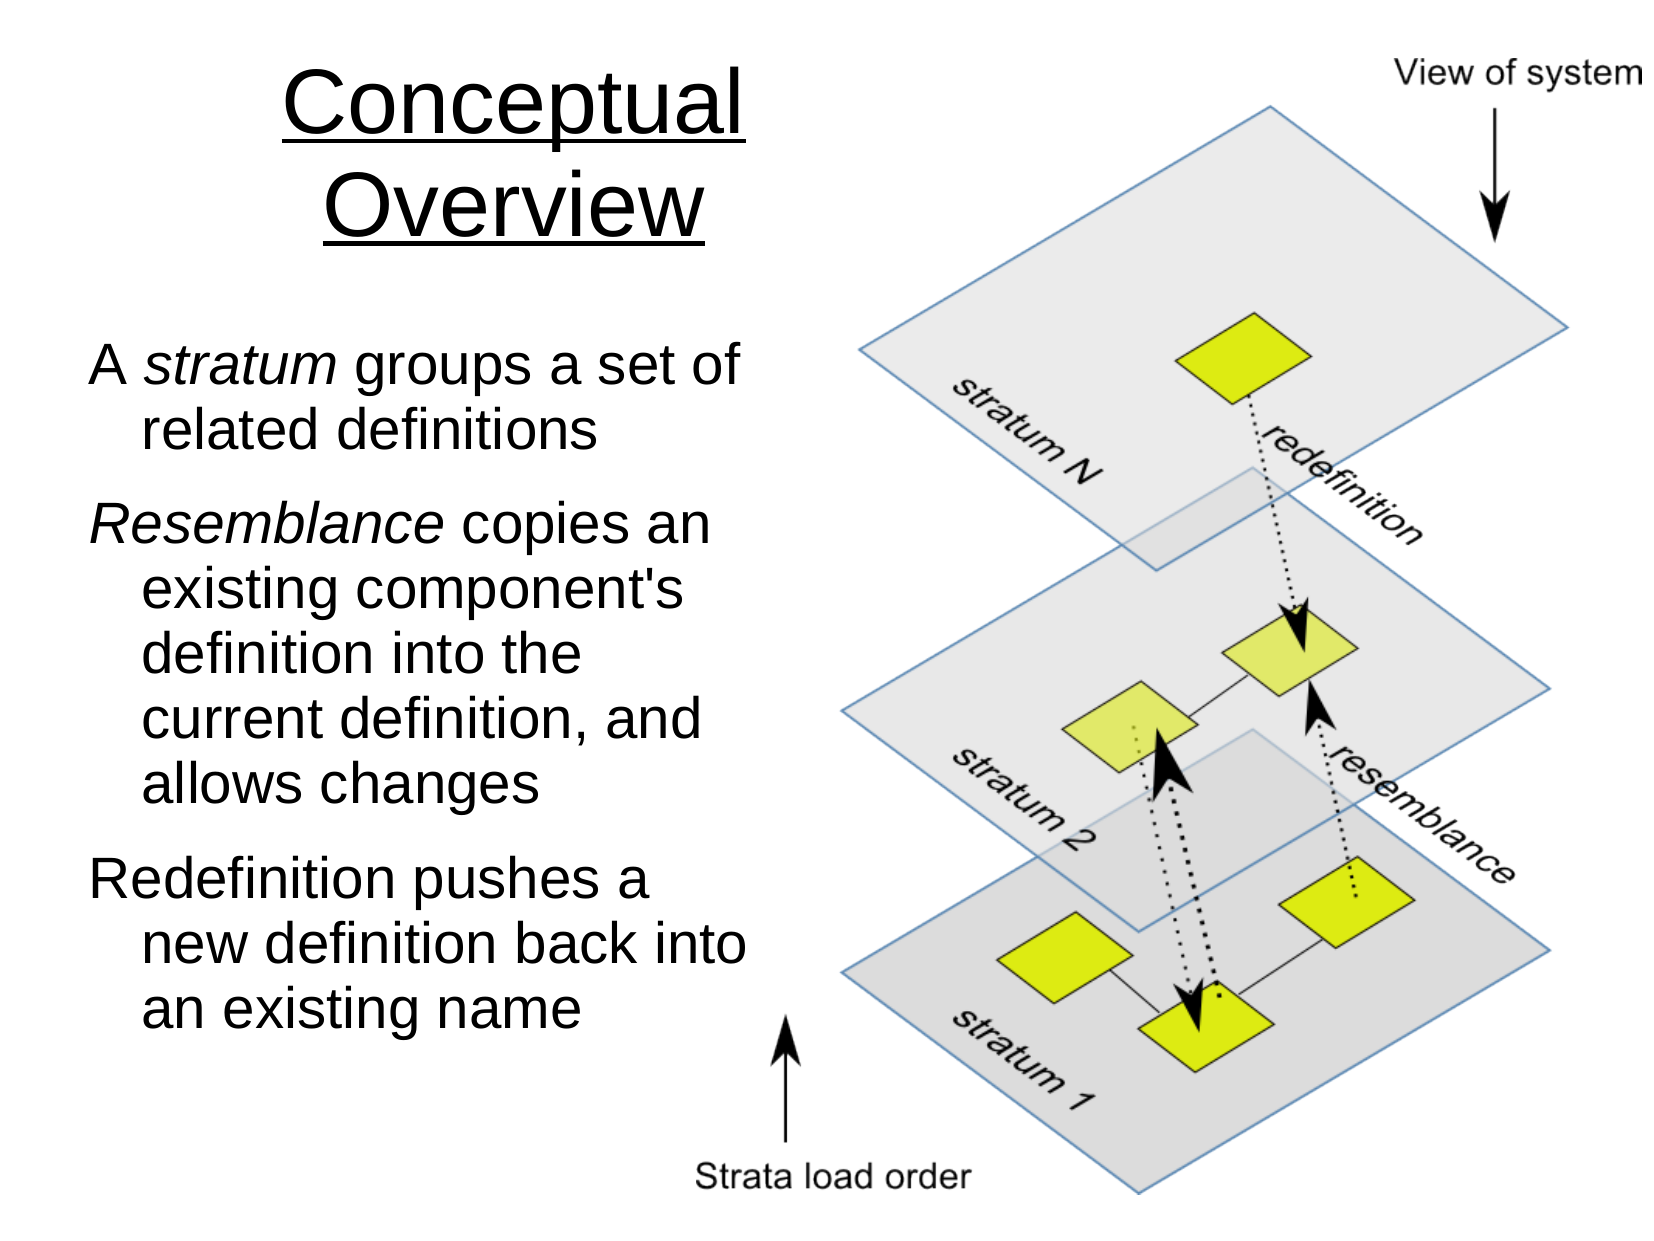

# Conceptual Overview
A stratum groups a set of related definitions
Resemblance copies an existing component's definition into the current definition, and allows changes
Redefinition pushes a new definition back into an existing name